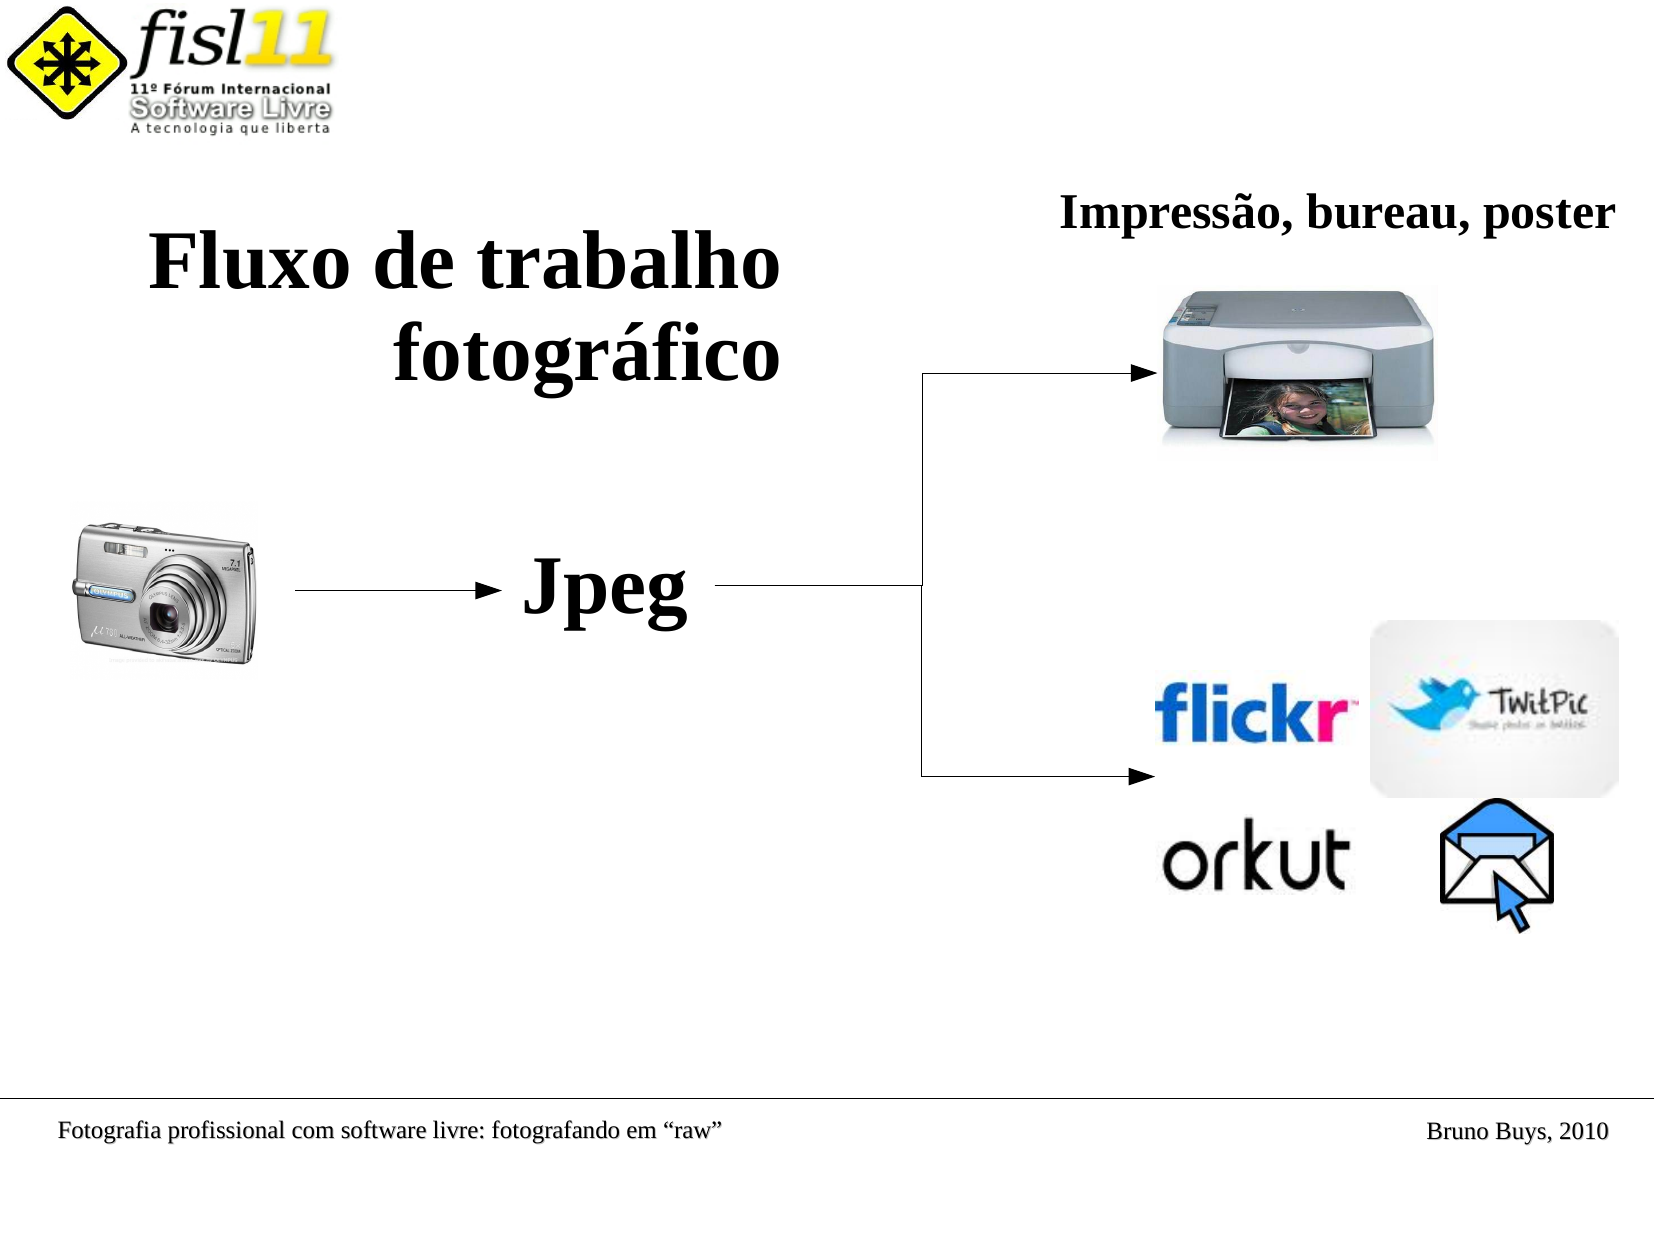

Impressão, bureau, poster
Fluxo de trabalho fotográfico
Jpeg
Fotografia profissional com software livre: fotografando em “raw”
Bruno Buys, 2010